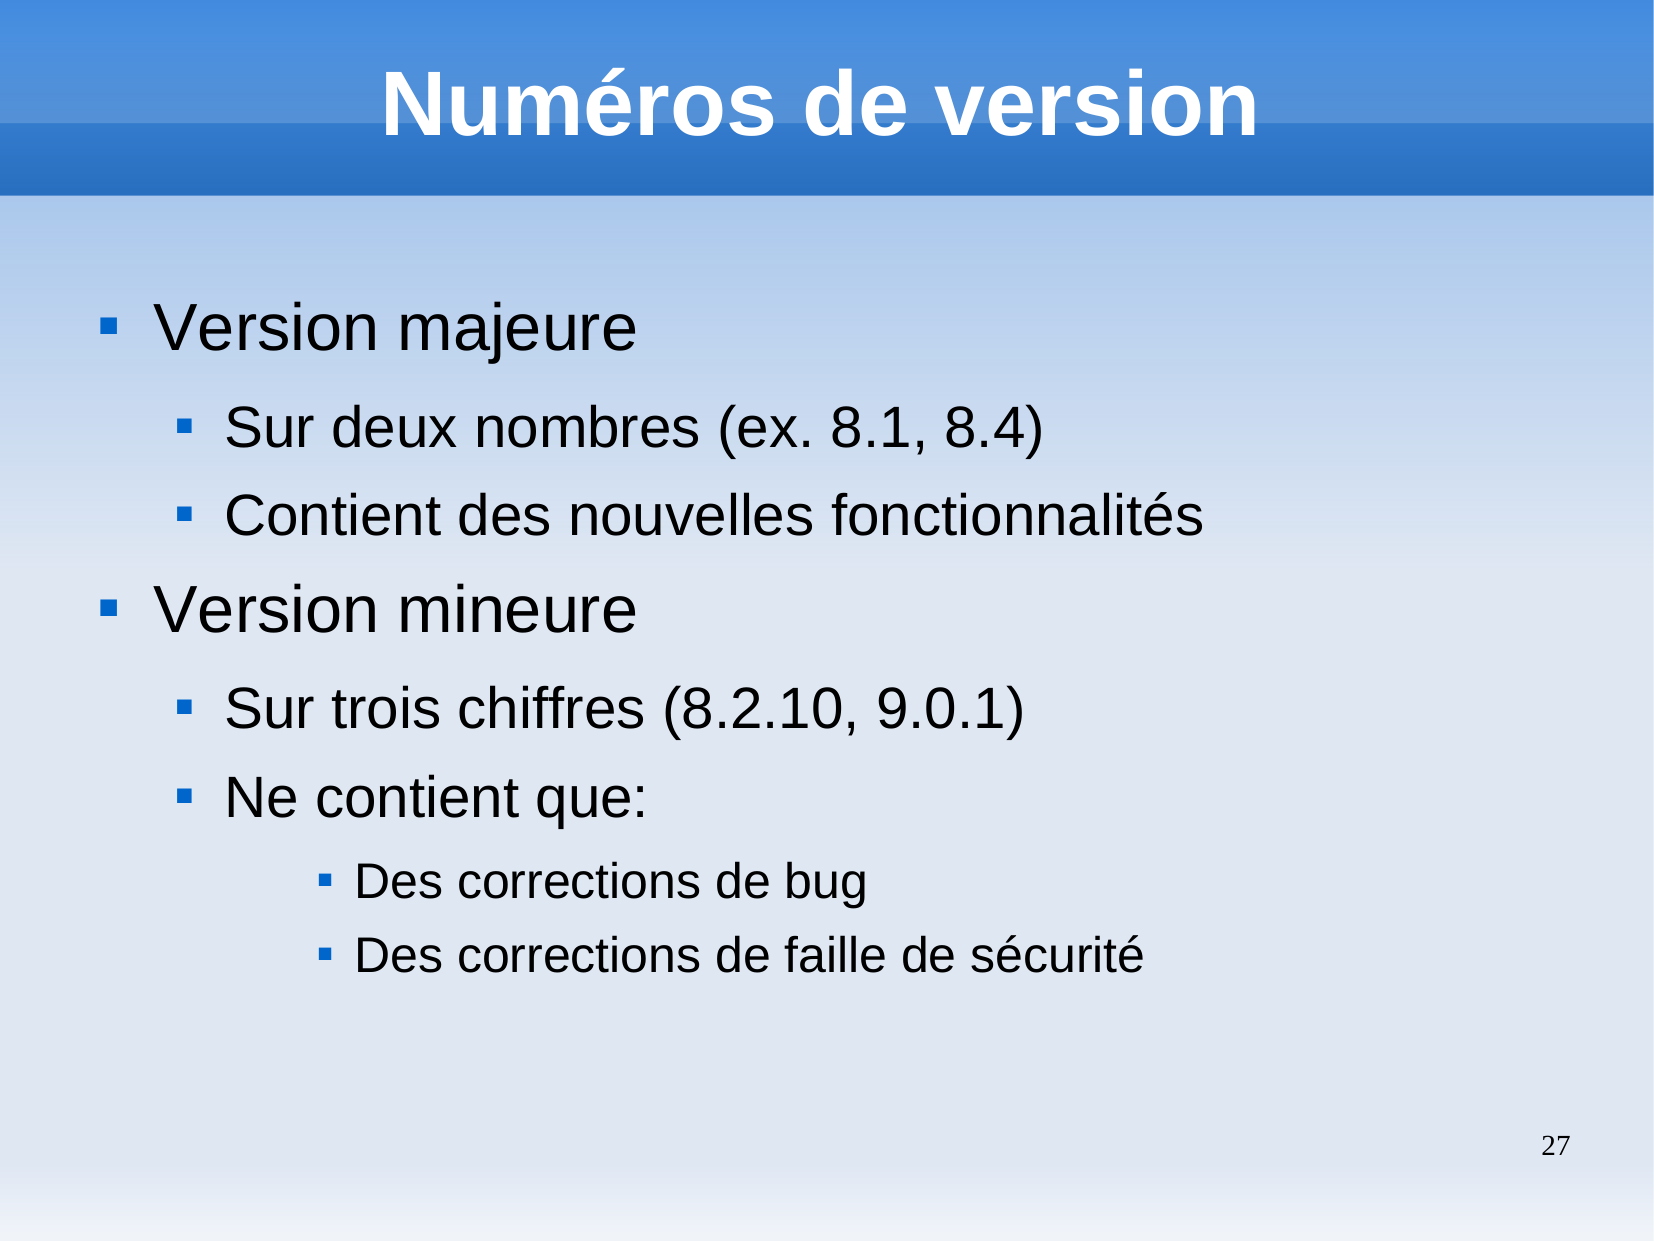

# Numéros de version
Version majeure
Sur deux nombres (ex. 8.1, 8.4)
Contient des nouvelles fonctionnalités
Version mineure
Sur trois chiffres (8.2.10, 9.0.1)
Ne contient que:
Des corrections de bug
Des corrections de faille de sécurité
27